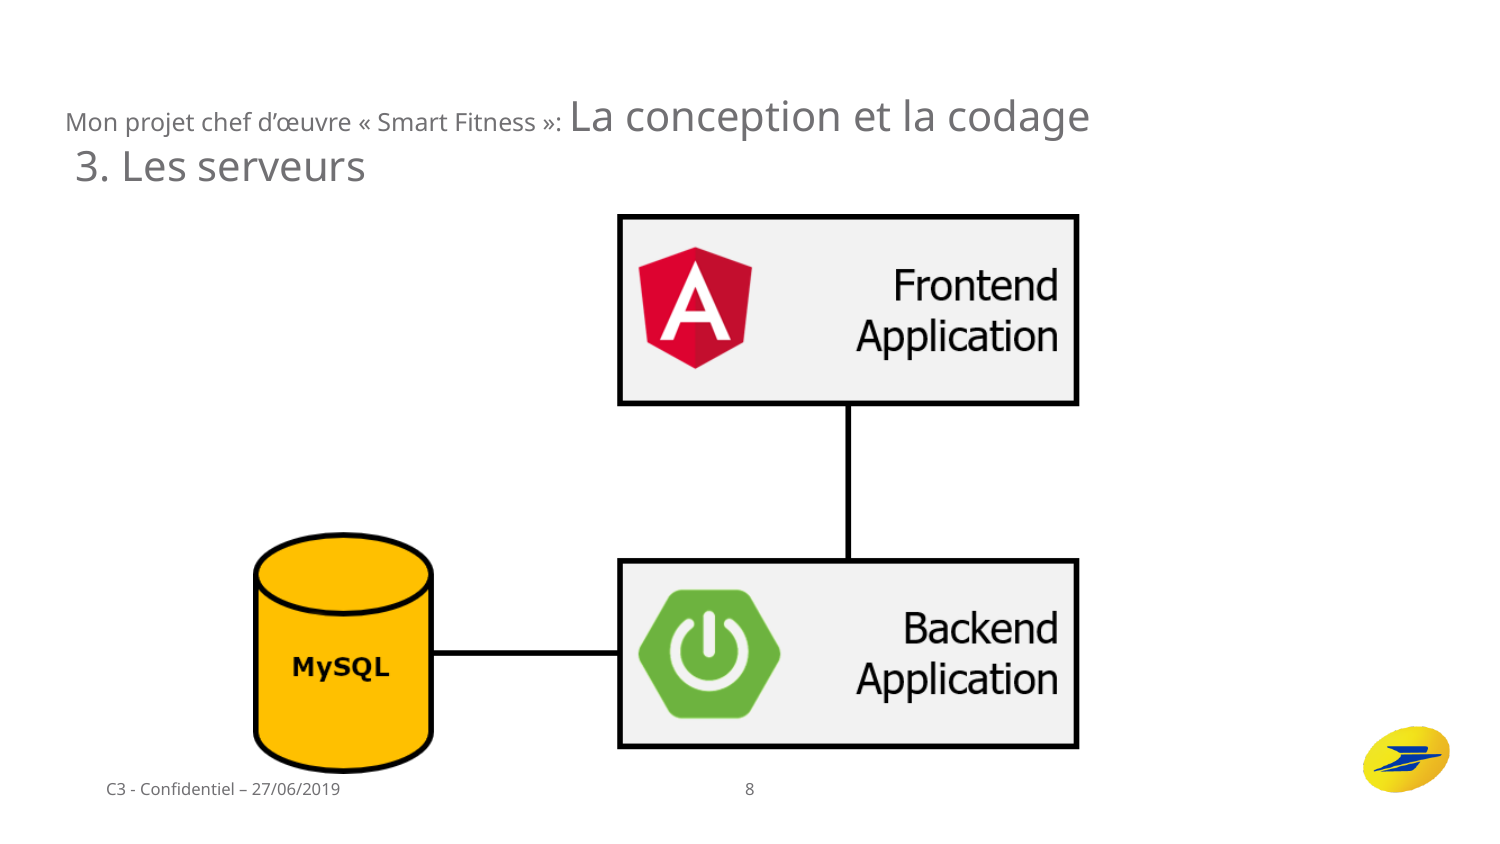

# Mon projet chef d’œuvre « Smart Fitness »: La conception et la codage 3. Les serveurs